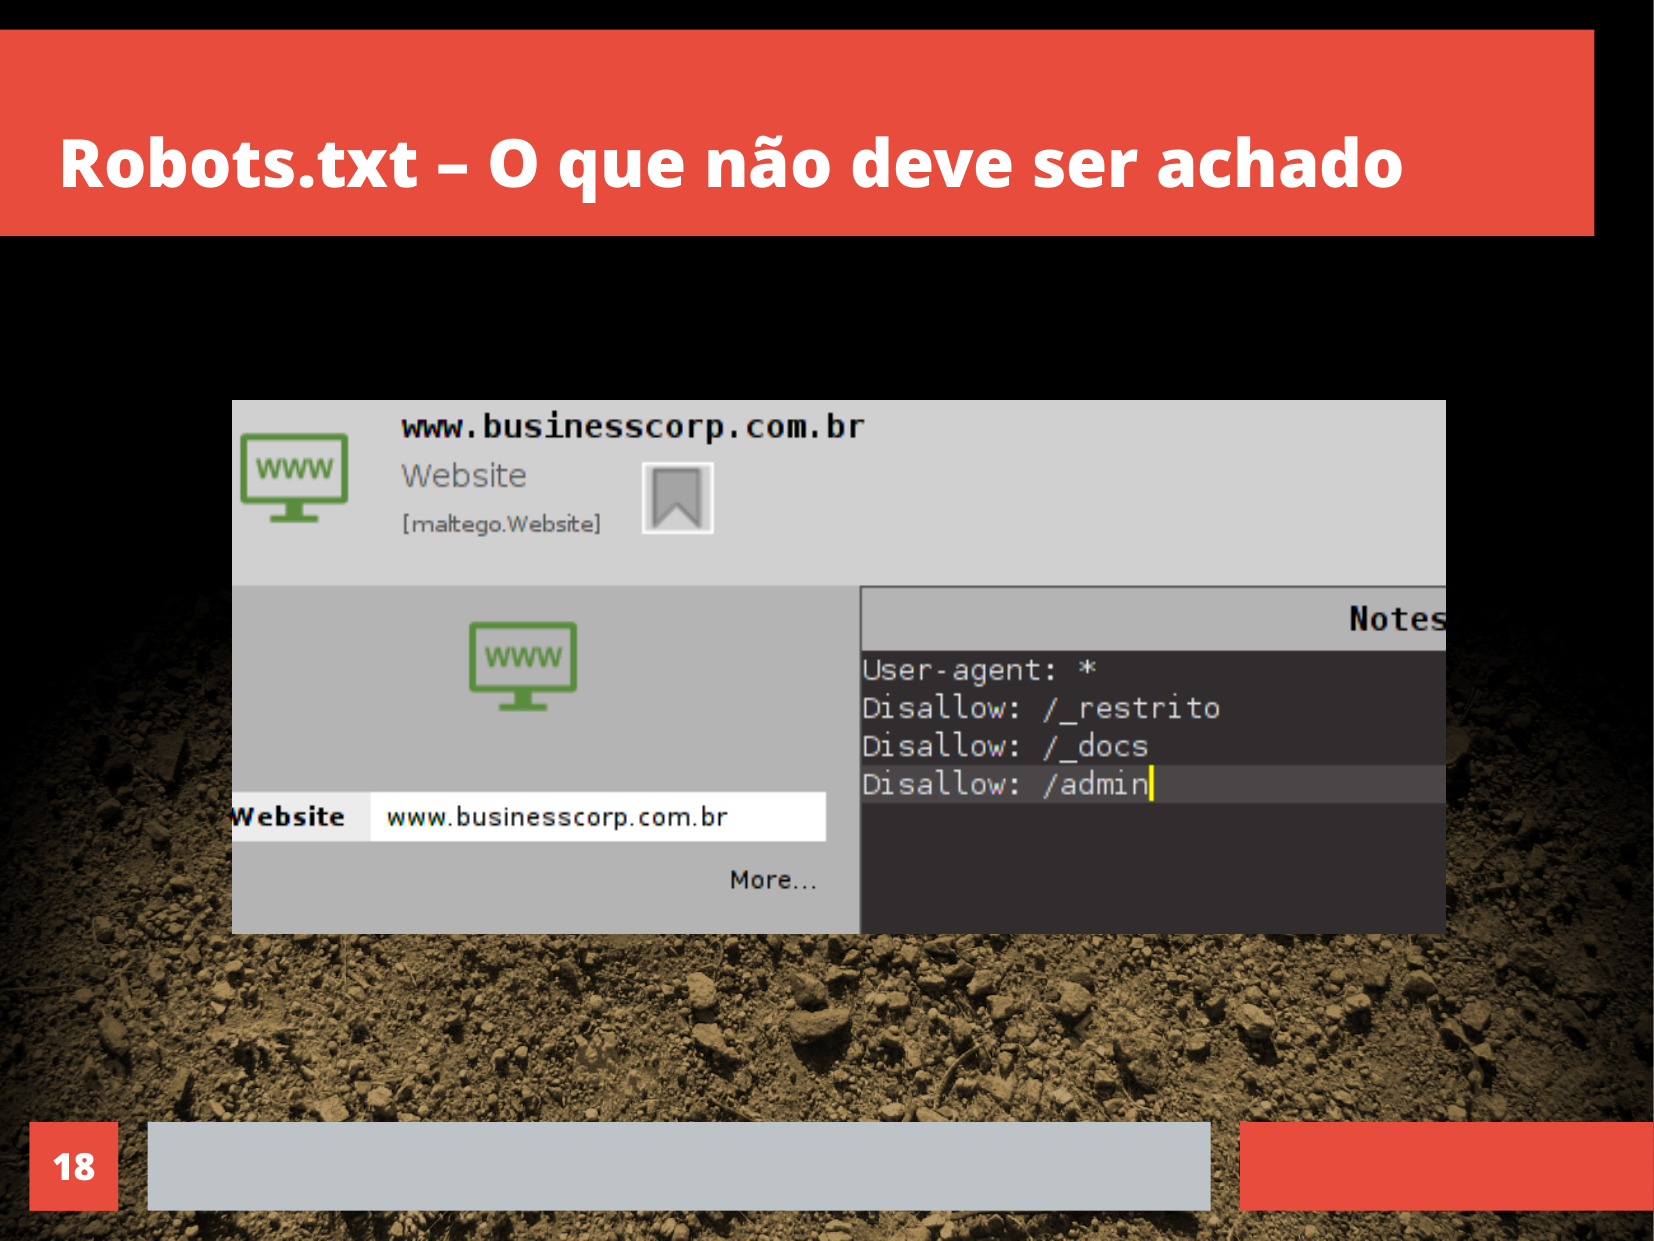

# Robots.txt – O que não deve ser achado
18